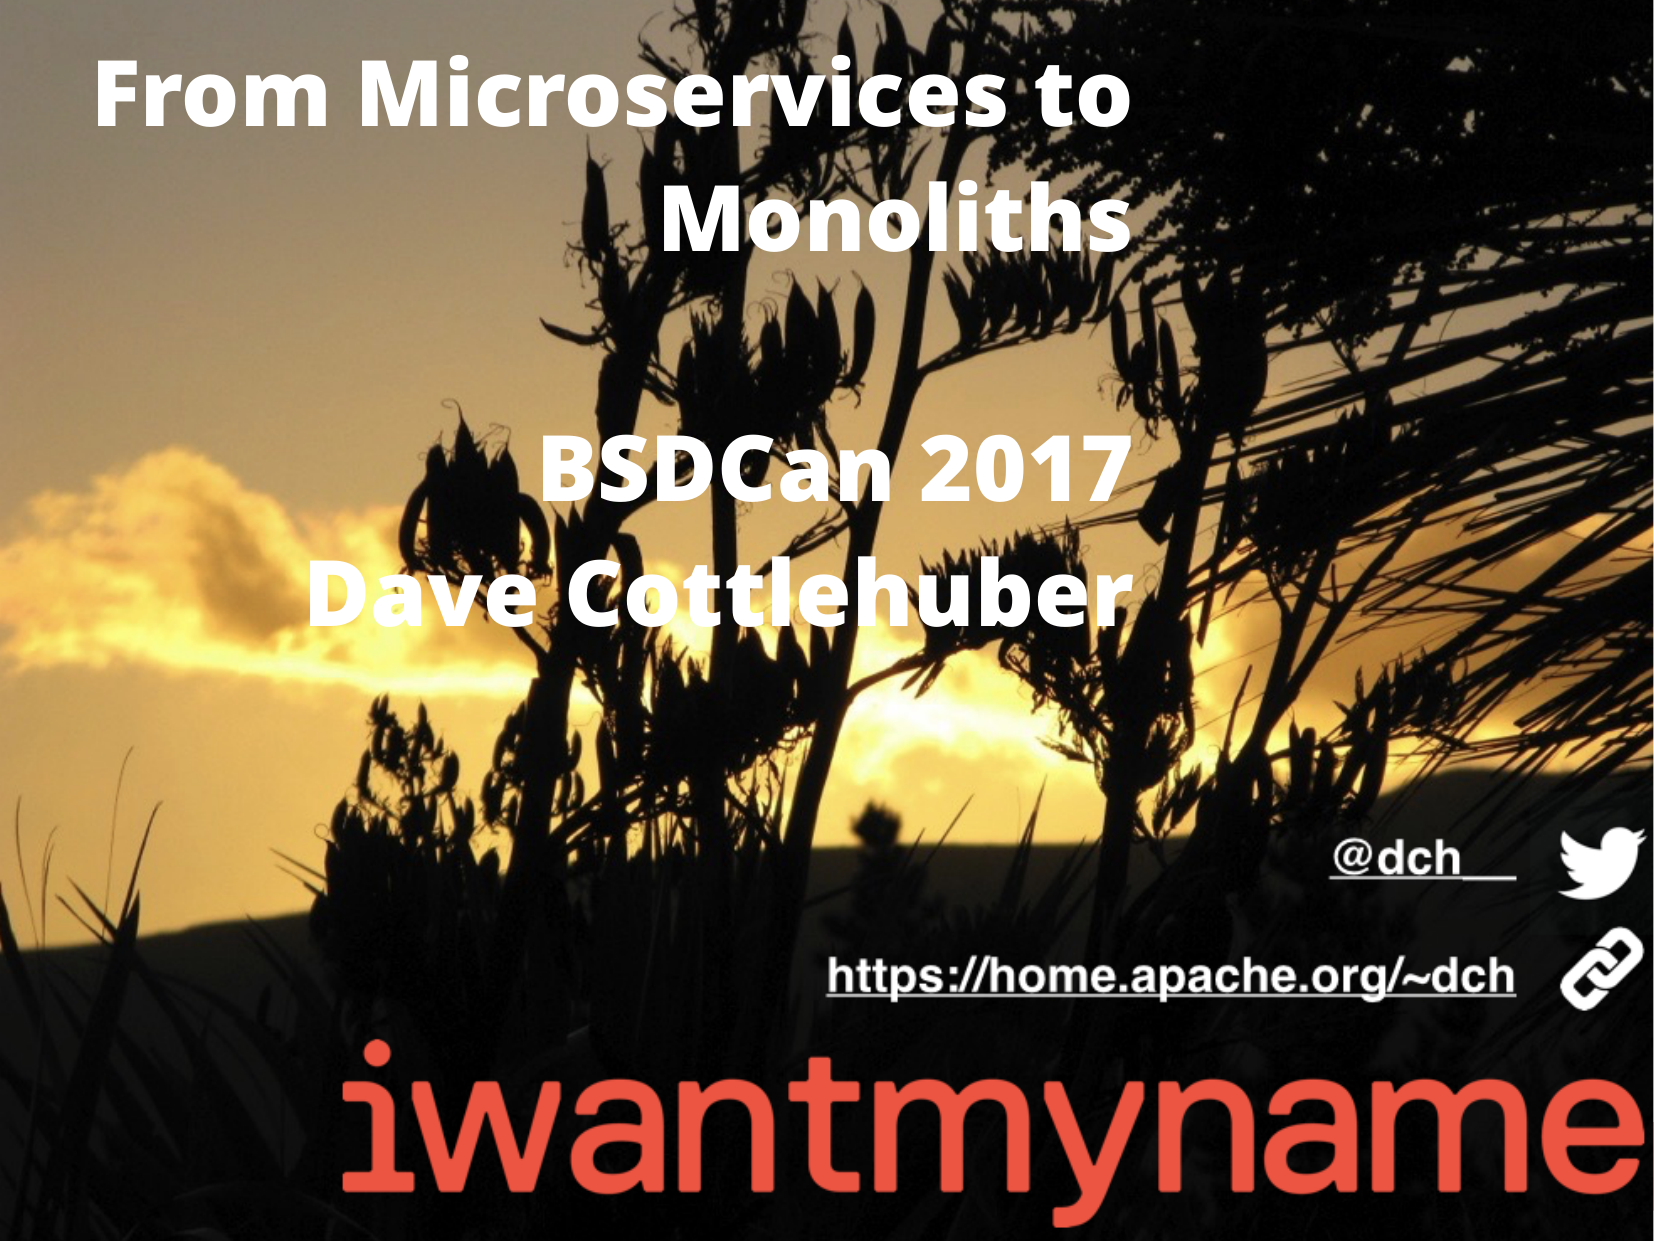

# From Microservices to Monoliths BSDCan 2017 Dave Cottlehuber